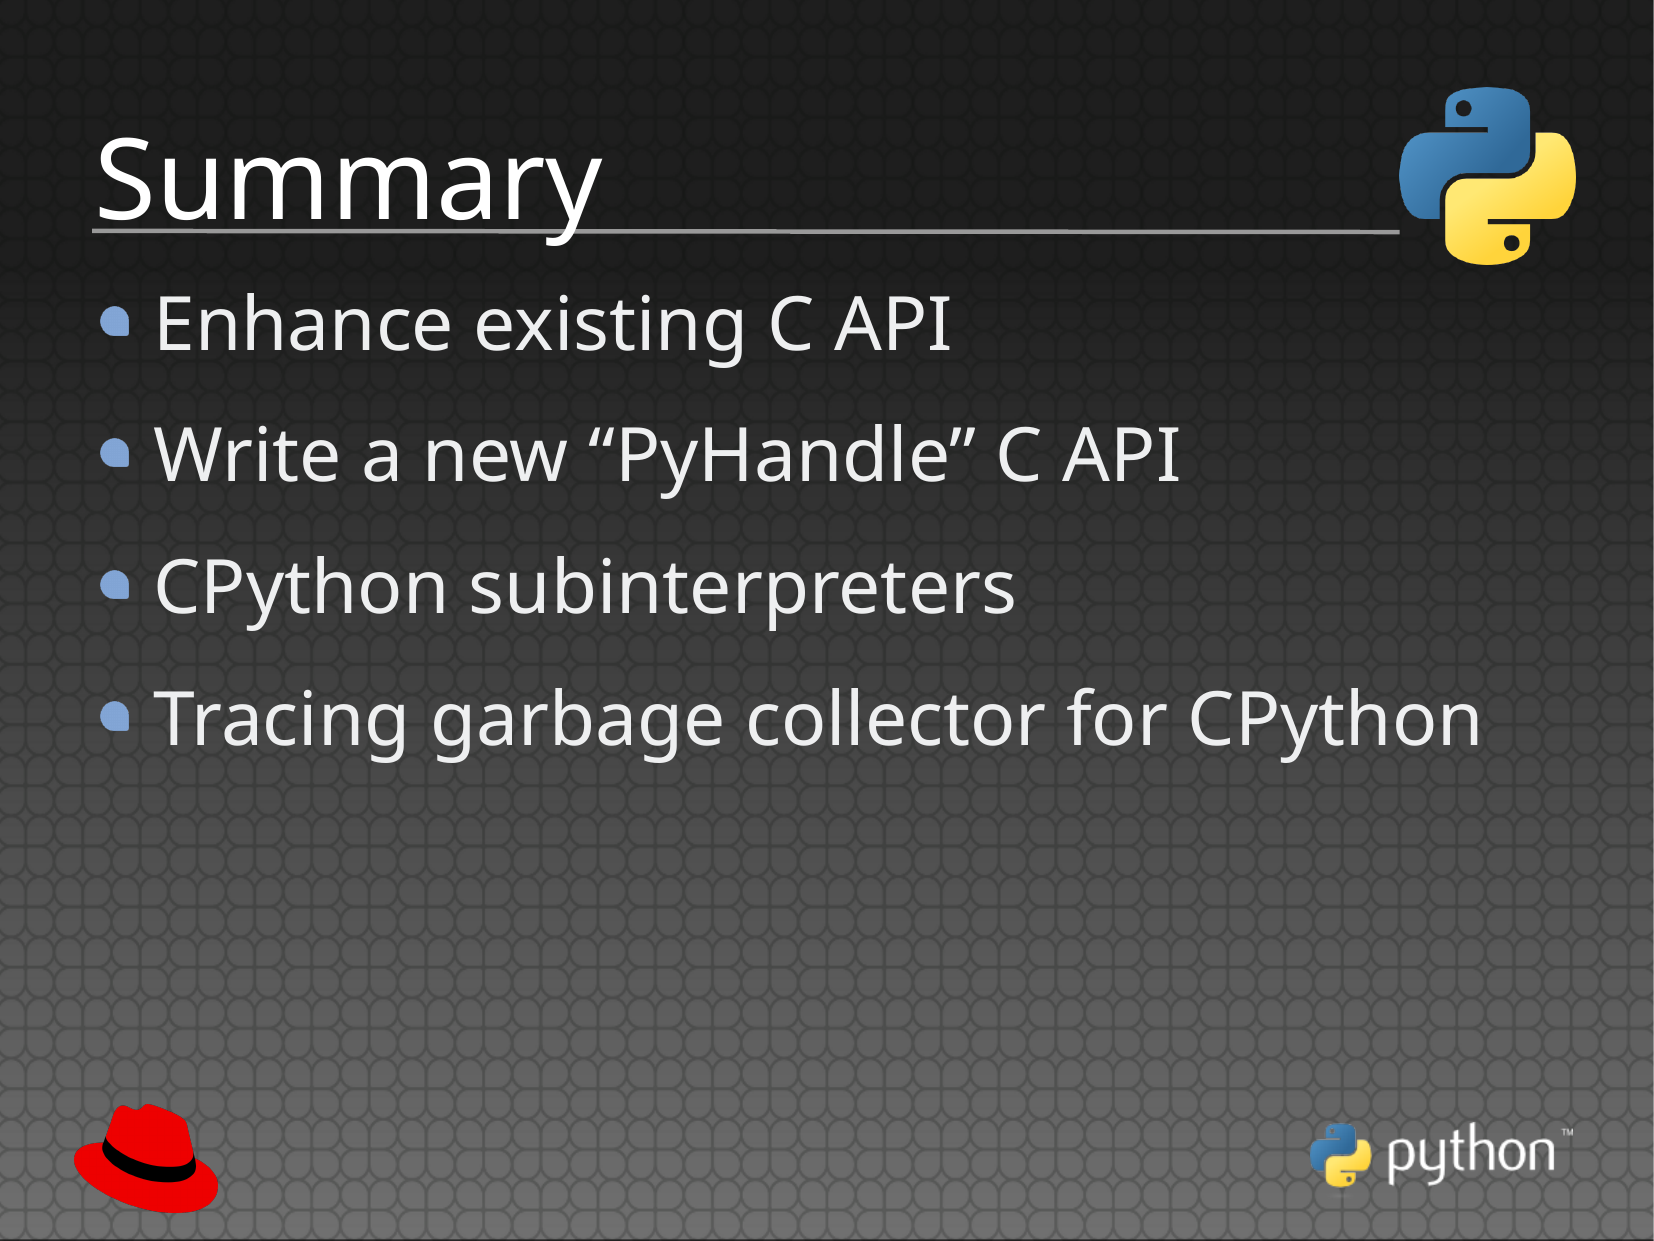

Summary
# Enhance existing C API
Write a new “PyHandle” C API
CPython subinterpreters
Tracing garbage collector for CPython